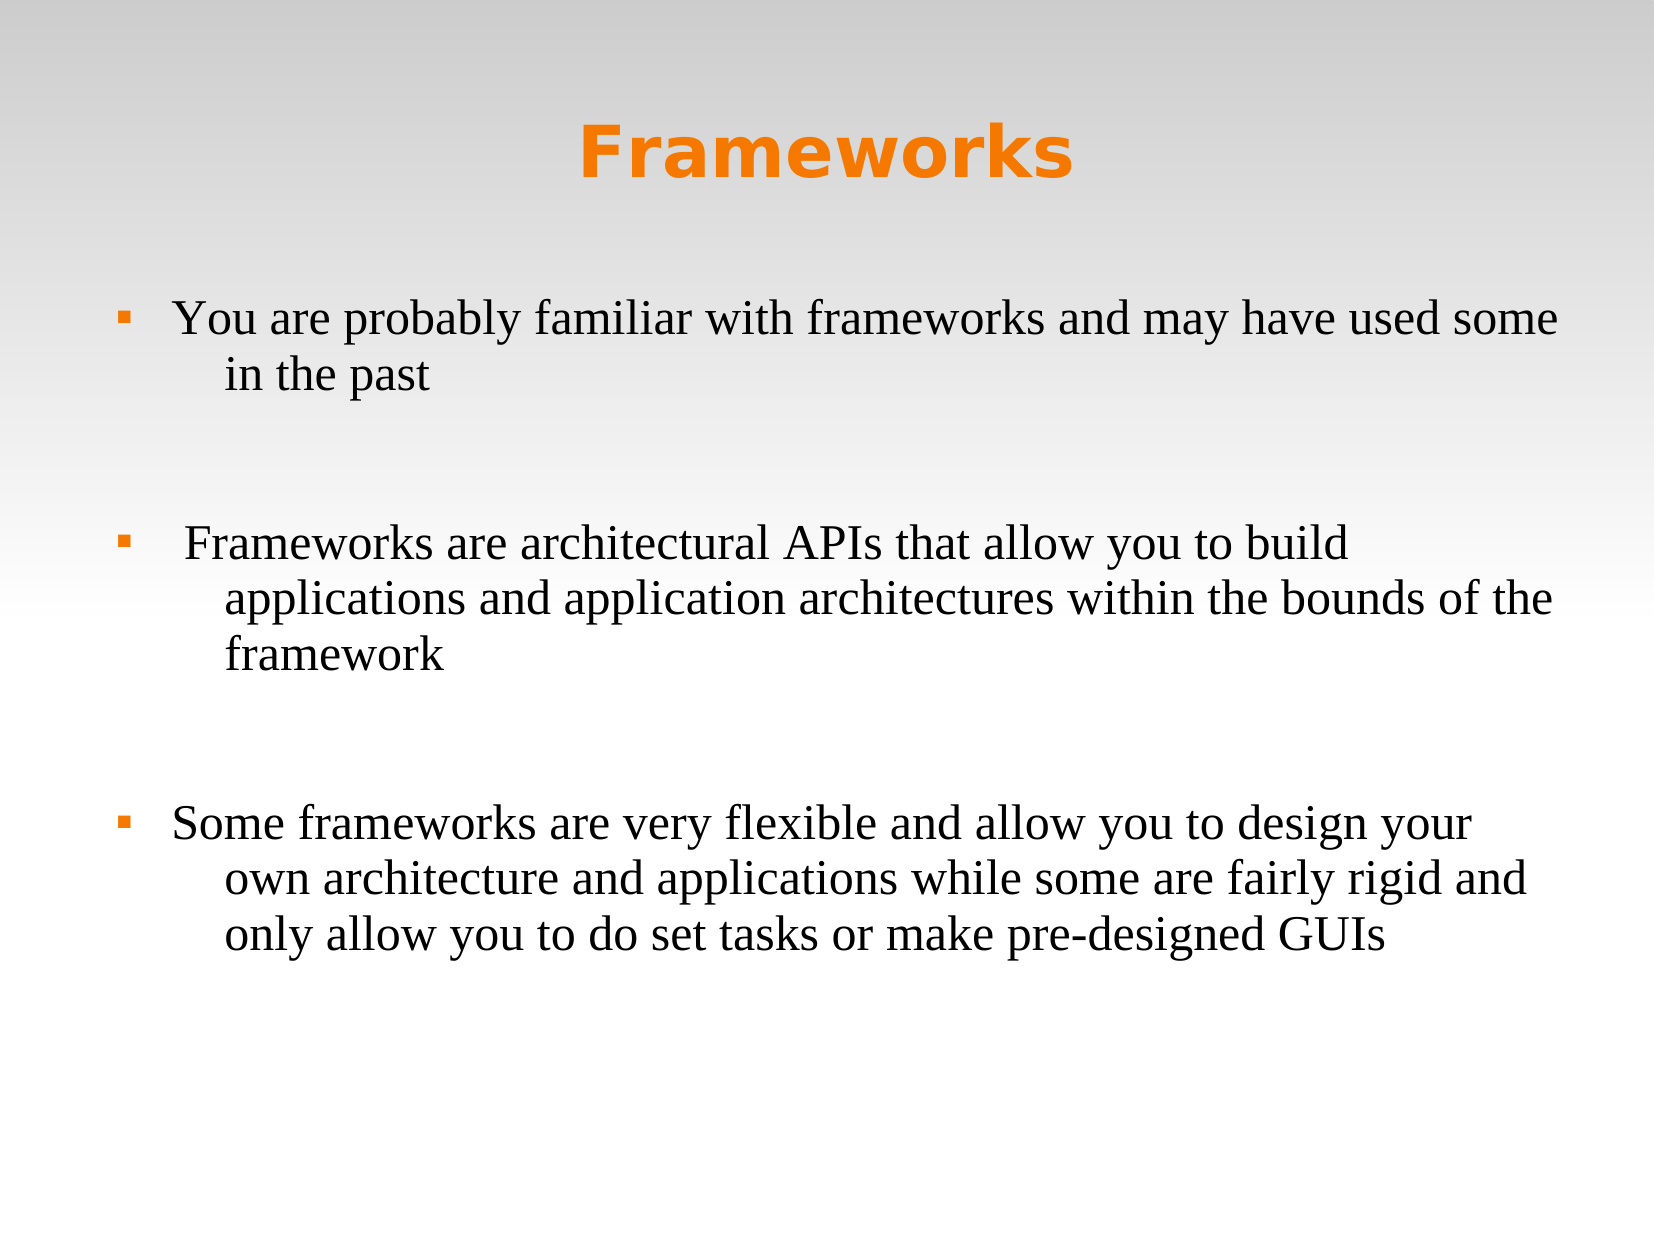

# Frameworks
You are probably familiar with frameworks and may have used some in the past
 Frameworks are architectural APIs that allow you to build applications and application architectures within the bounds of the framework
Some frameworks are very flexible and allow you to design your own architecture and applications while some are fairly rigid and only allow you to do set tasks or make pre-designed GUIs